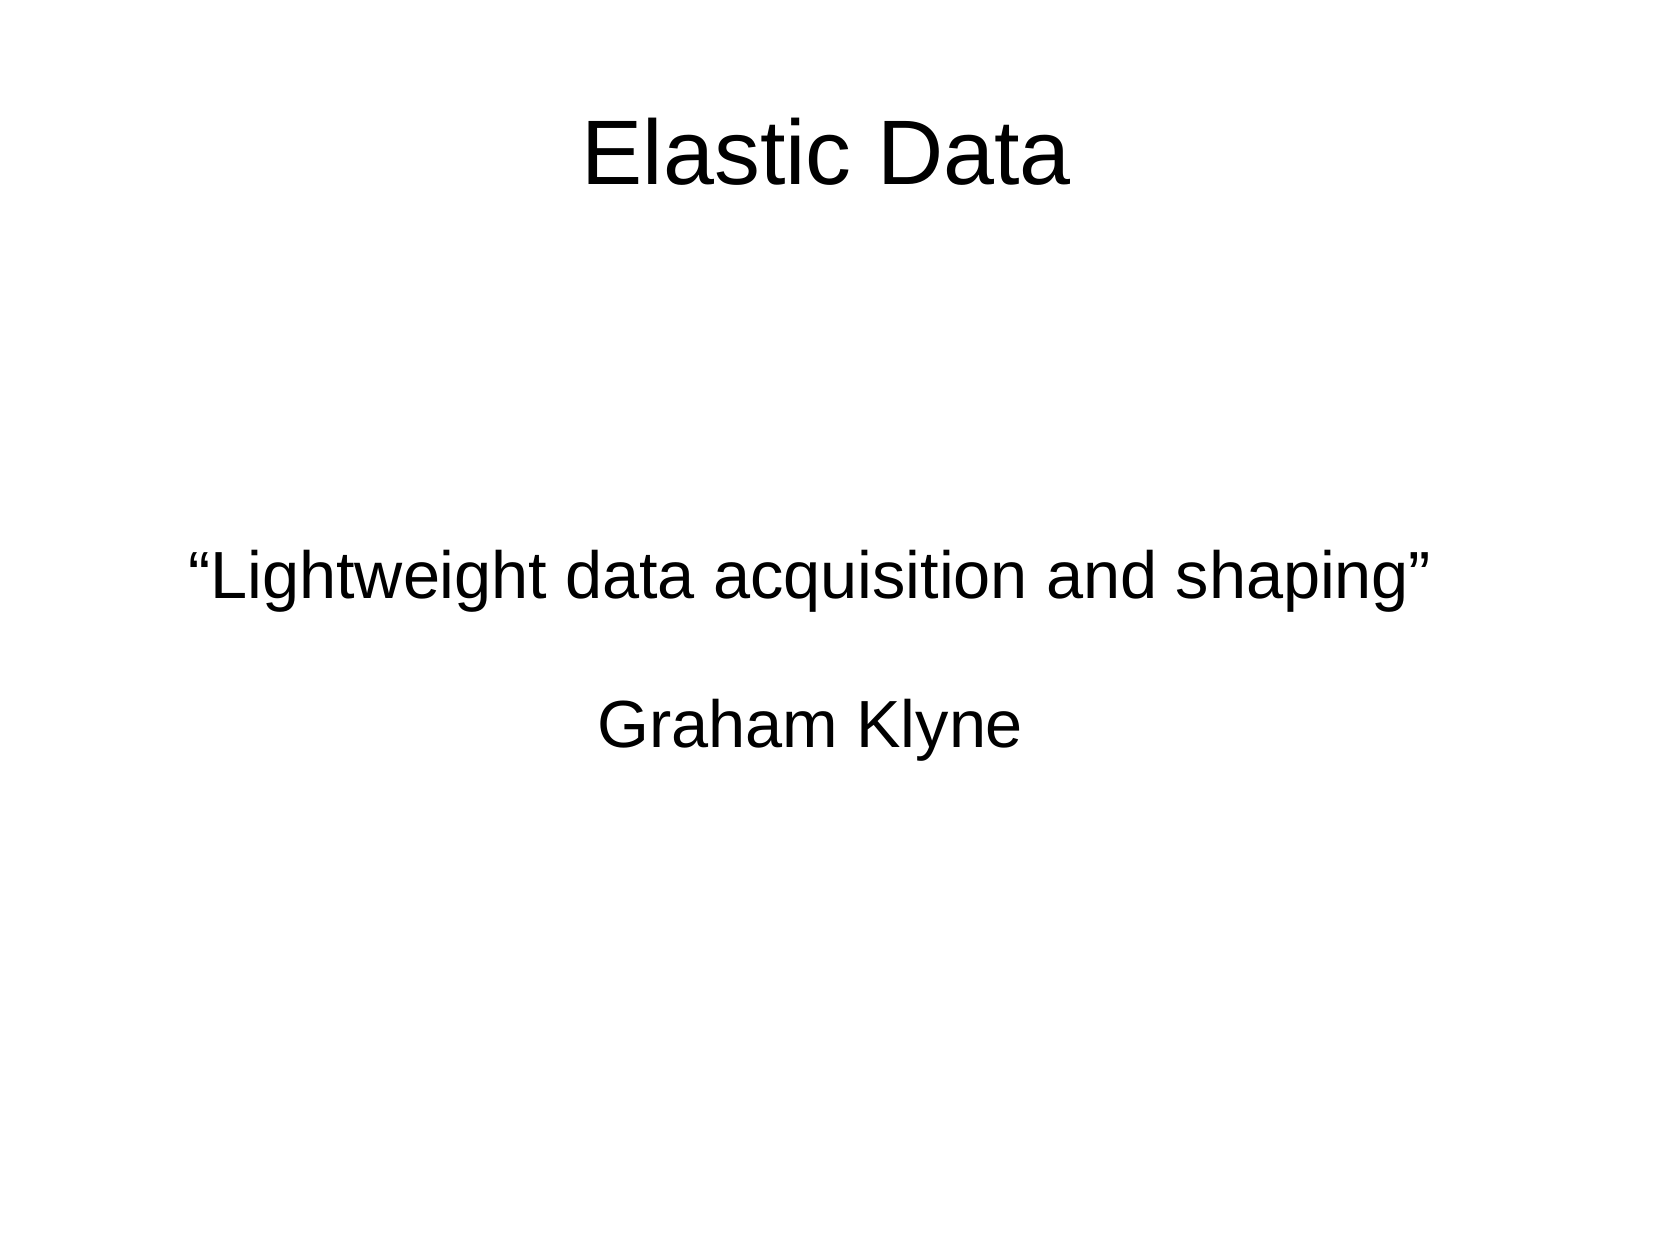

# Elastic Data
“Lightweight data acquisition and shaping”
Graham Klyne